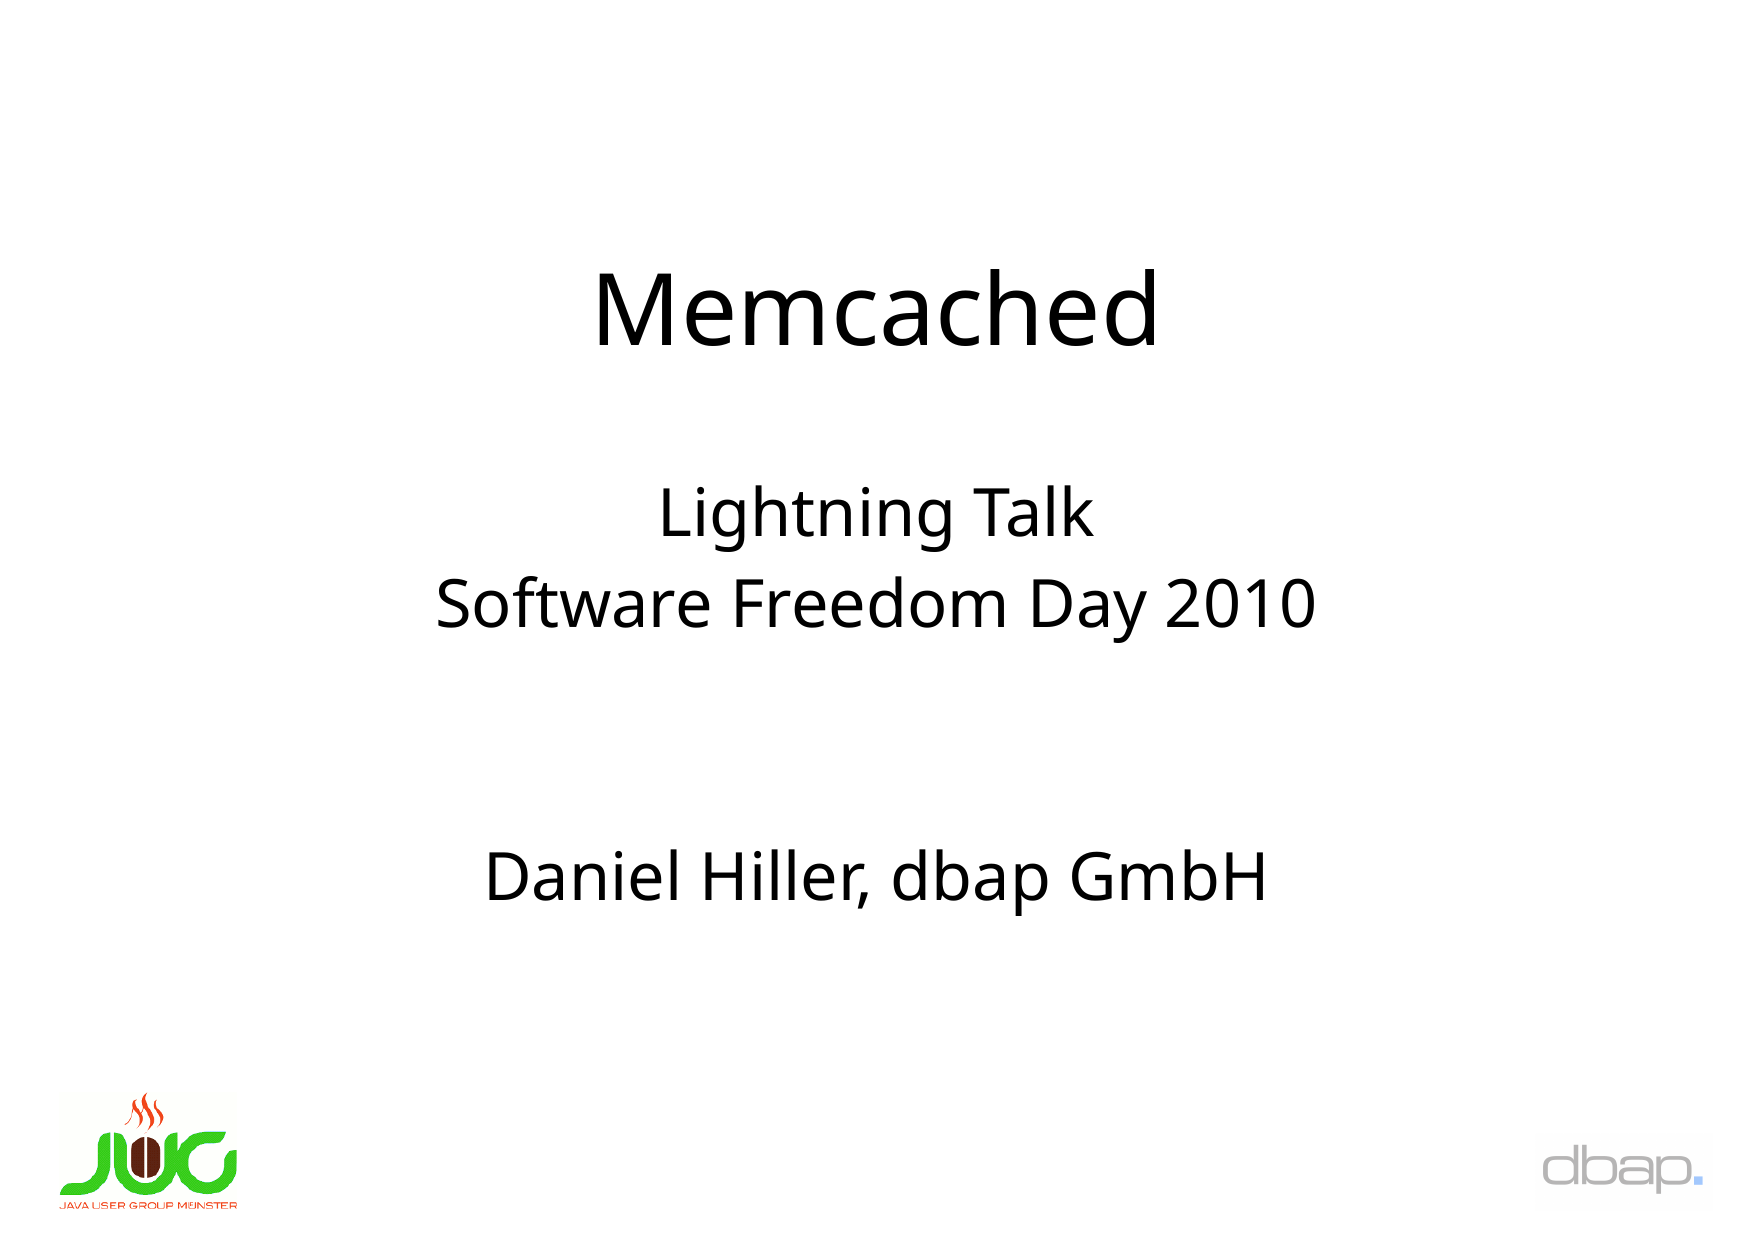

# Memcached
Lightning Talk
Software Freedom Day 2010
Daniel Hiller, dbap GmbH